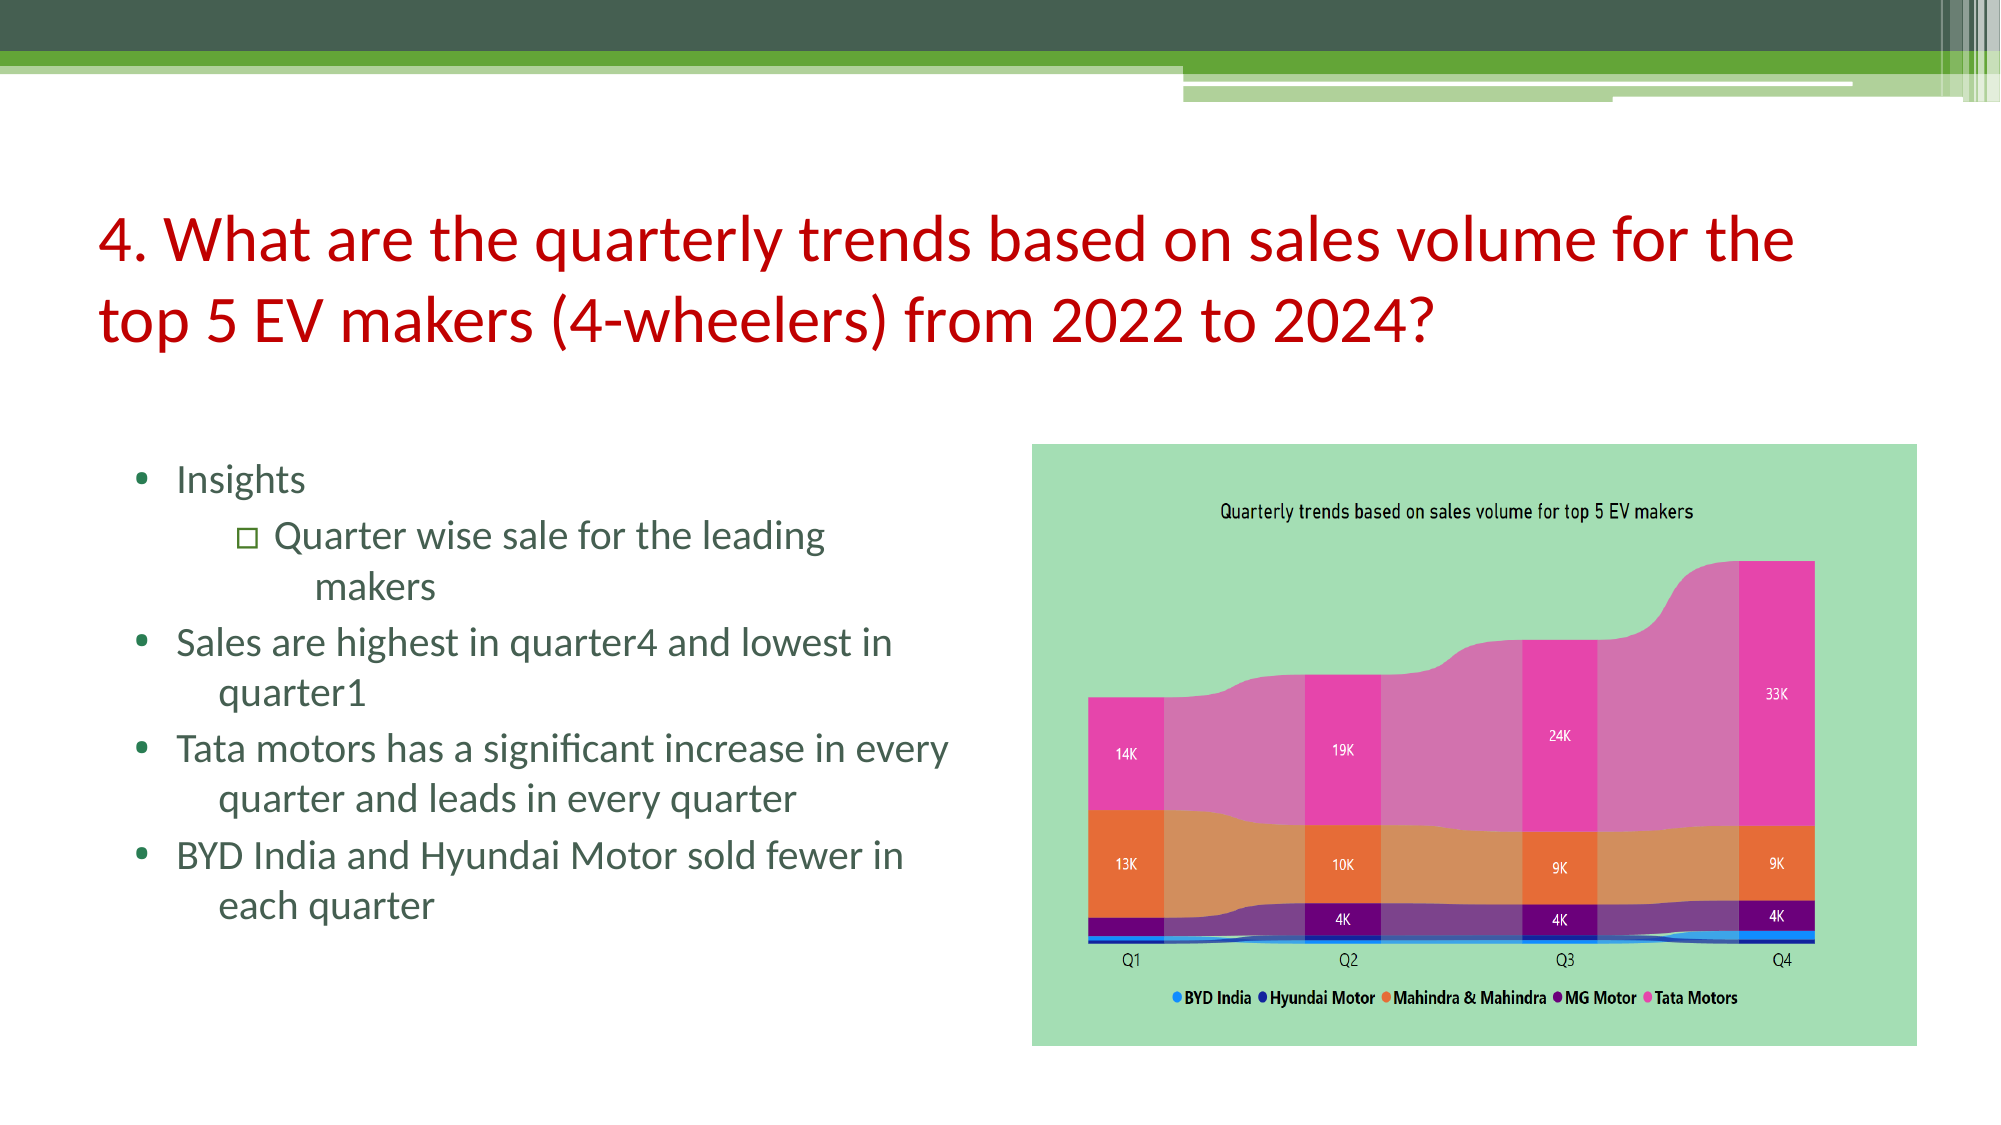

# 4. What are the quarterly trends based on sales volume for the top 5 EV makers (4-wheelers) from 2022 to 2024?
Insights
Quarter wise sale for the leading makers
Sales are highest in quarter4 and lowest in quarter1
Tata motors has a significant increase in every quarter and leads in every quarter
BYD India and Hyundai Motor sold fewer in each quarter